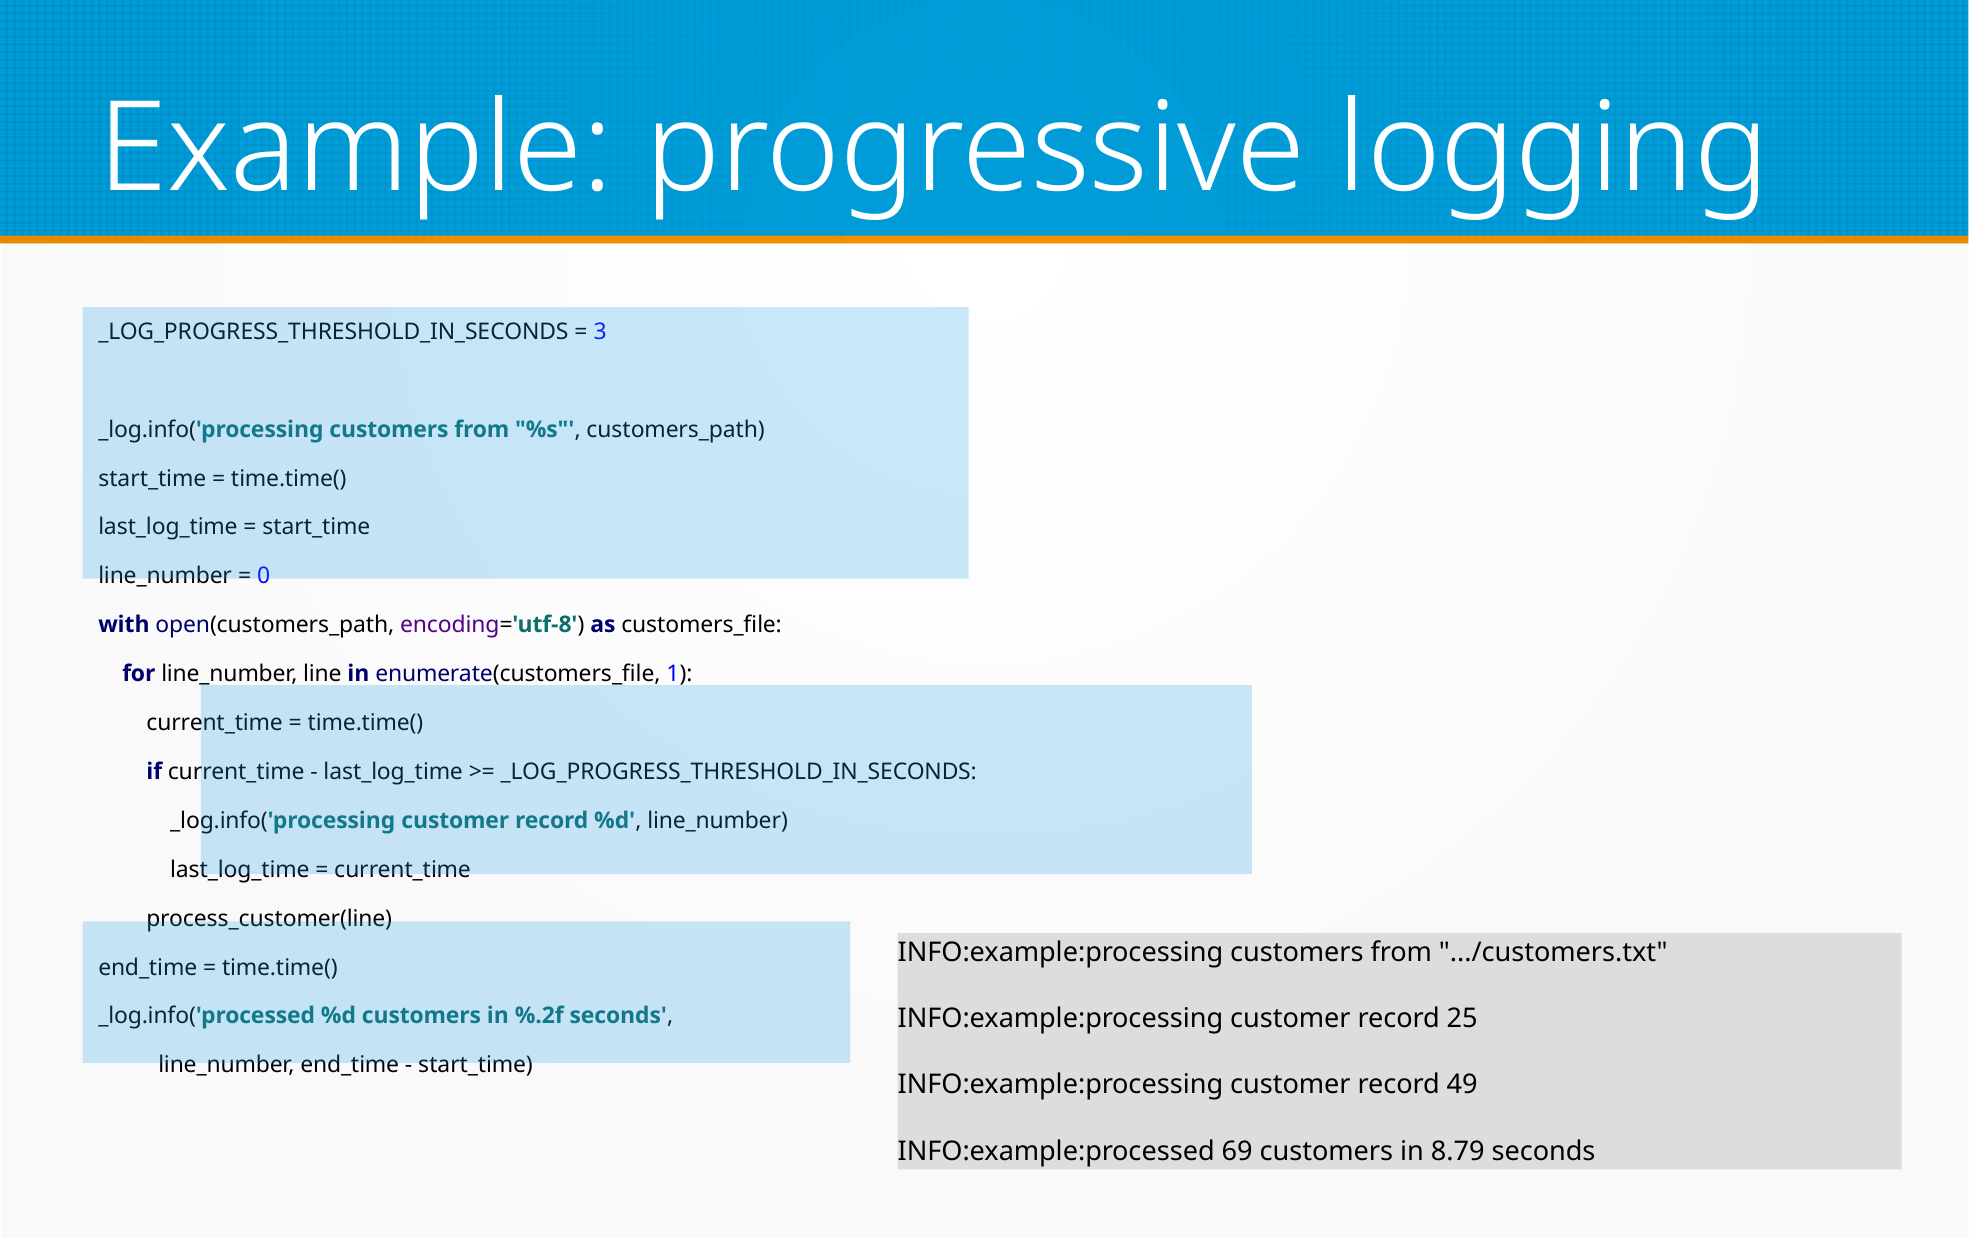

# Example: progressive logging
_LOG_PROGRESS_THRESHOLD_IN_SECONDS = 3
_log.info('processing customers from "%s"', customers_path)
start_time = time.time()
last_log_time = start_time
line_number = 0
with open(customers_path, encoding='utf-8') as customers_file:
 for line_number, line in enumerate(customers_file, 1):
 current_time = time.time()
 if current_time - last_log_time >= _LOG_PROGRESS_THRESHOLD_IN_SECONDS:
 _log.info('processing customer record %d', line_number)
 last_log_time = current_time
 process_customer(line)
end_time = time.time()
_log.info('processed %d customers in %.2f seconds',
 line_number, end_time - start_time)
INFO:example:processing customers from ".../customers.txt"
INFO:example:processing customer record 25
INFO:example:processing customer record 49
INFO:example:processed 69 customers in 8.79 seconds